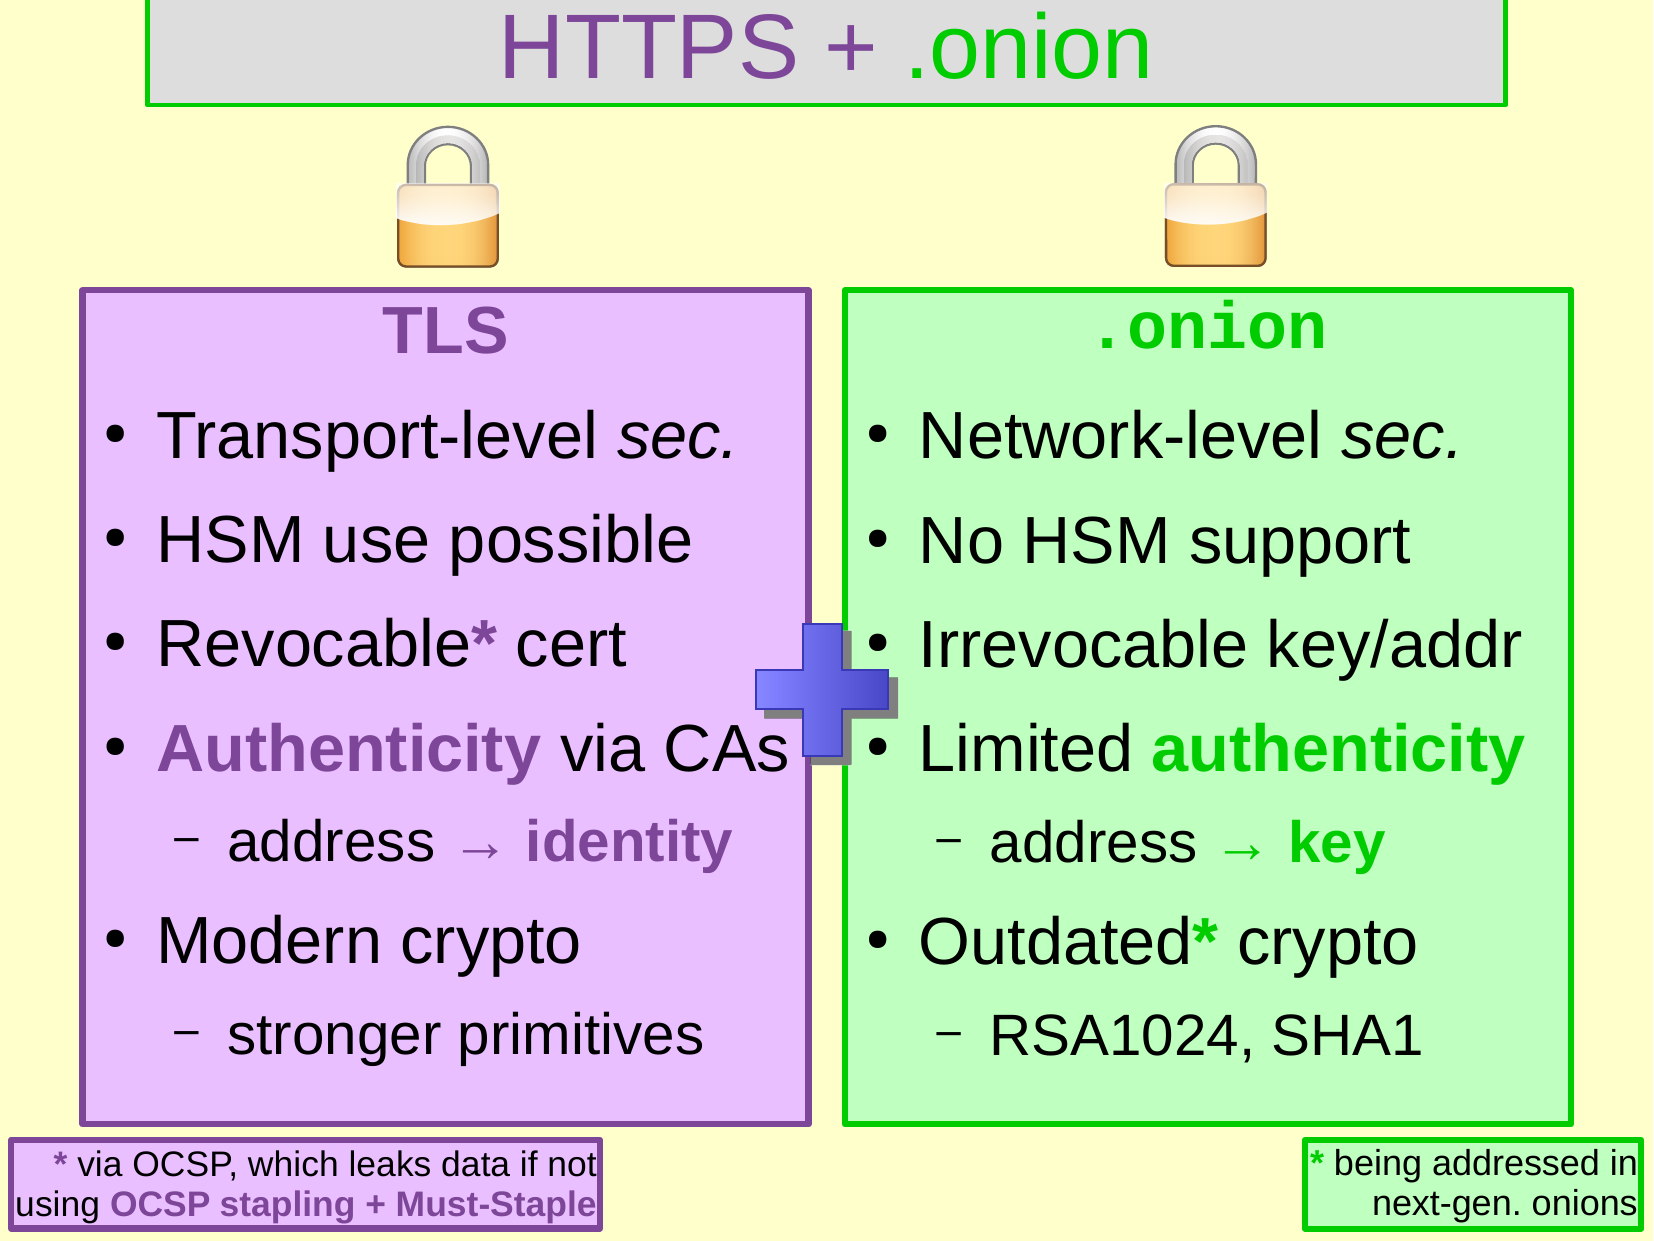

# HTTPS + .onion
TLS
Transport-level sec.
HSM use possible
Revocable* cert
Authenticity via CAs
address → identity
Modern crypto
stronger primitives
.onion
Network-level sec.
No HSM support
Irrevocable key/addr
Limited authenticity
address → key
Outdated* crypto
RSA1024, SHA1
* via OCSP, which leaks data if not using OCSP stapling + Must-Staple
* being addressed in next-gen. onions